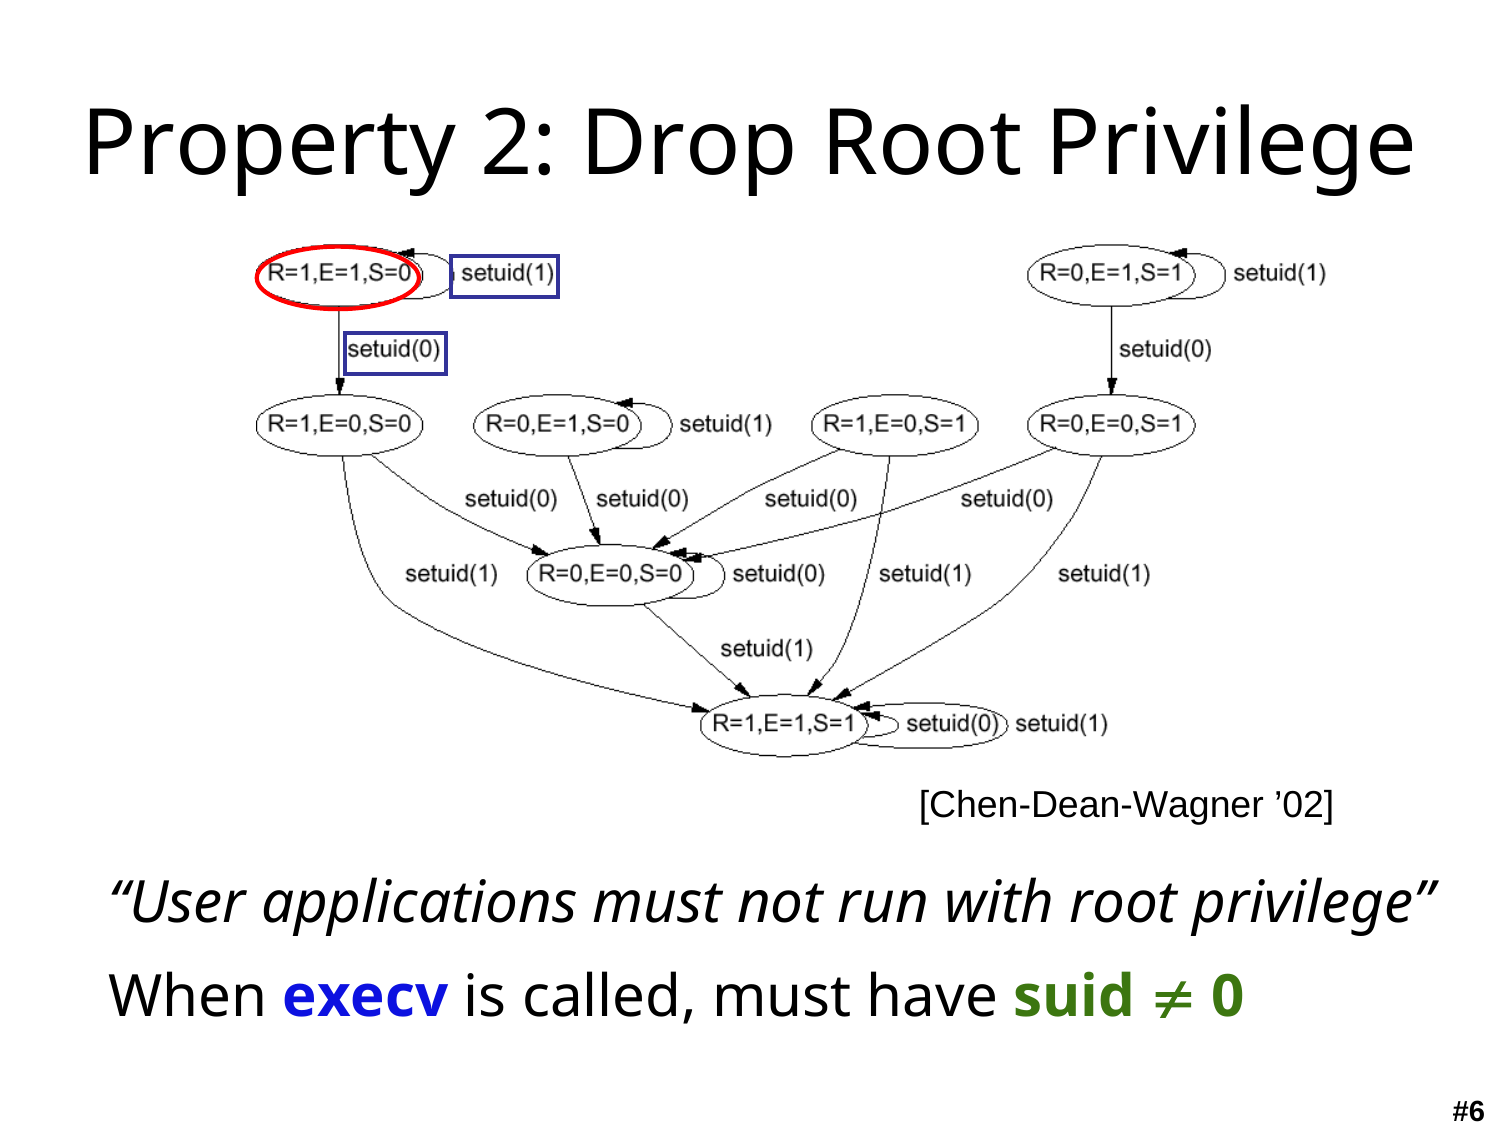

# Property 2: Drop Root Privilege
[Chen-Dean-Wagner ’02]
	“User applications must not run with root privilege”
	When execv is called, must have suid  0
6